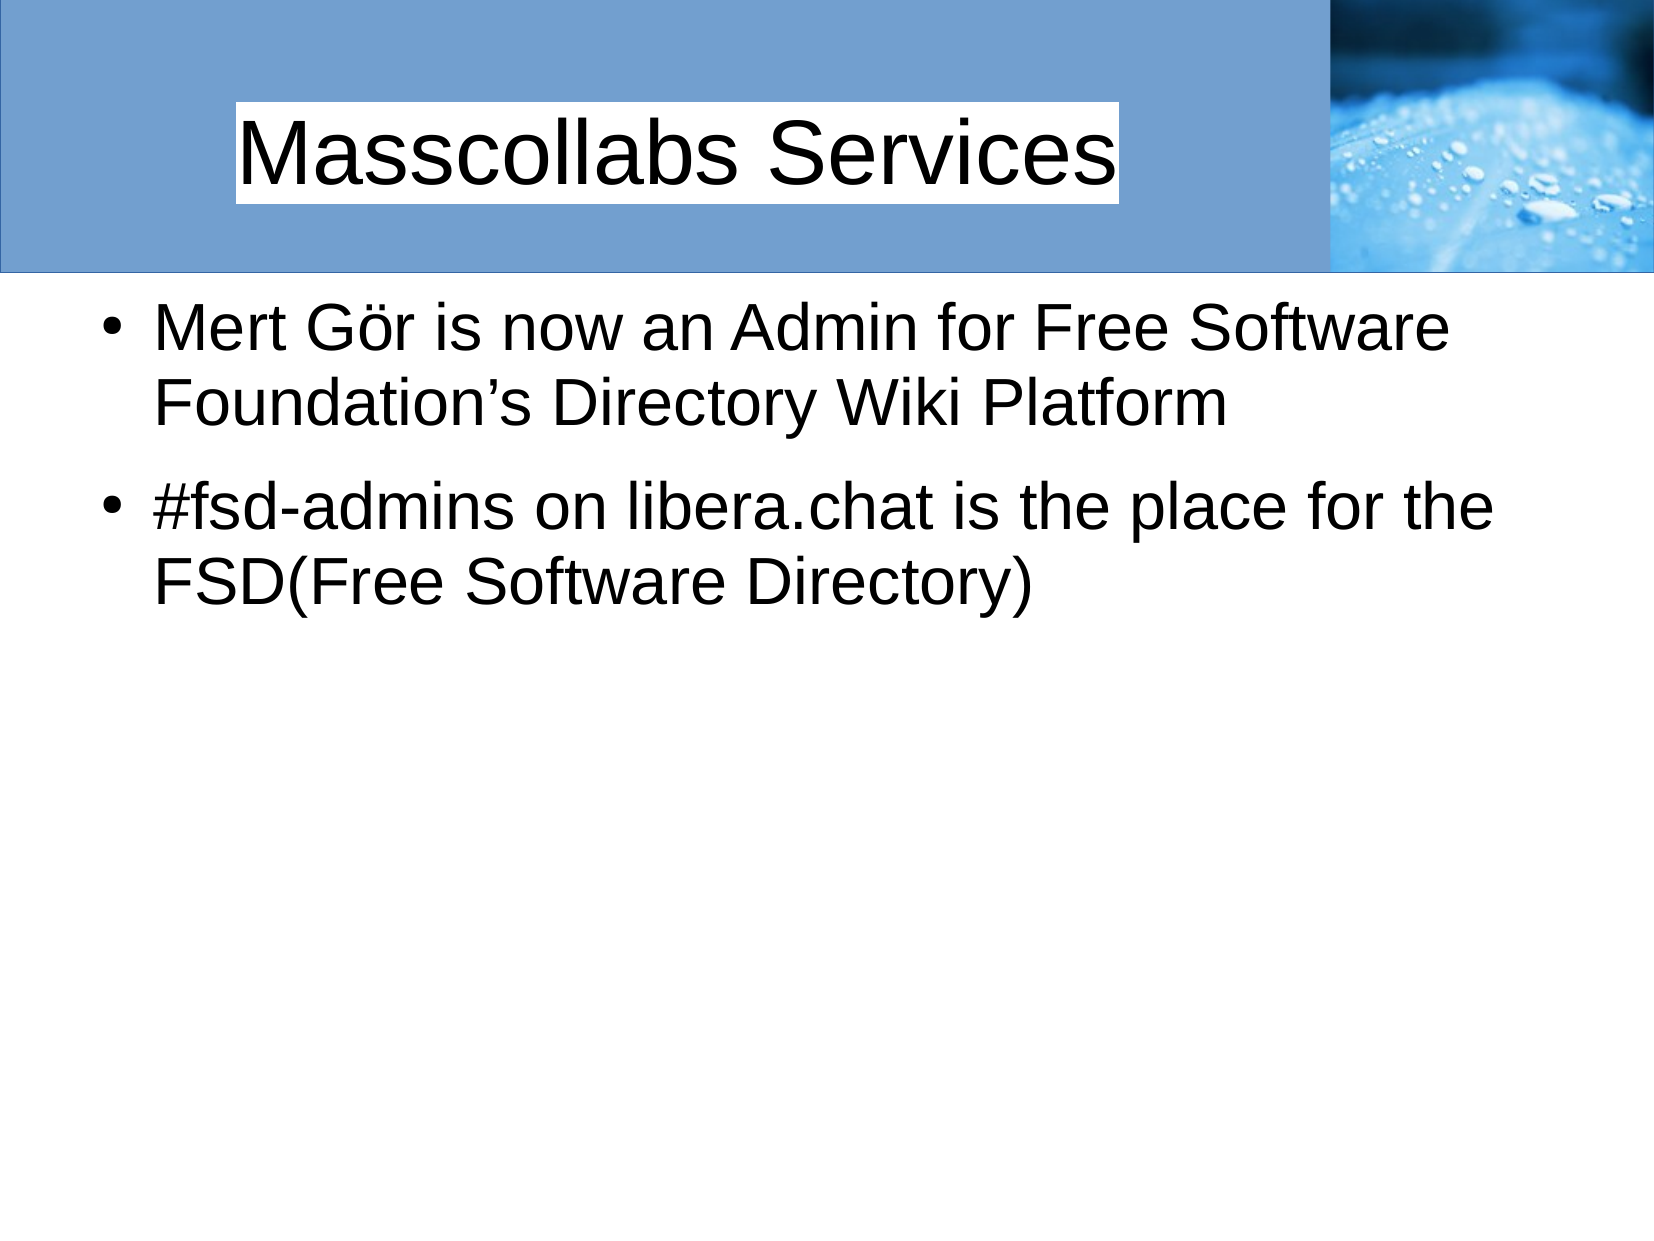

# Masscollabs Services
Mert Gör is now an Admin for Free Software Foundation’s Directory Wiki Platform
#fsd-admins on libera.chat is the place for the FSD(Free Software Directory)